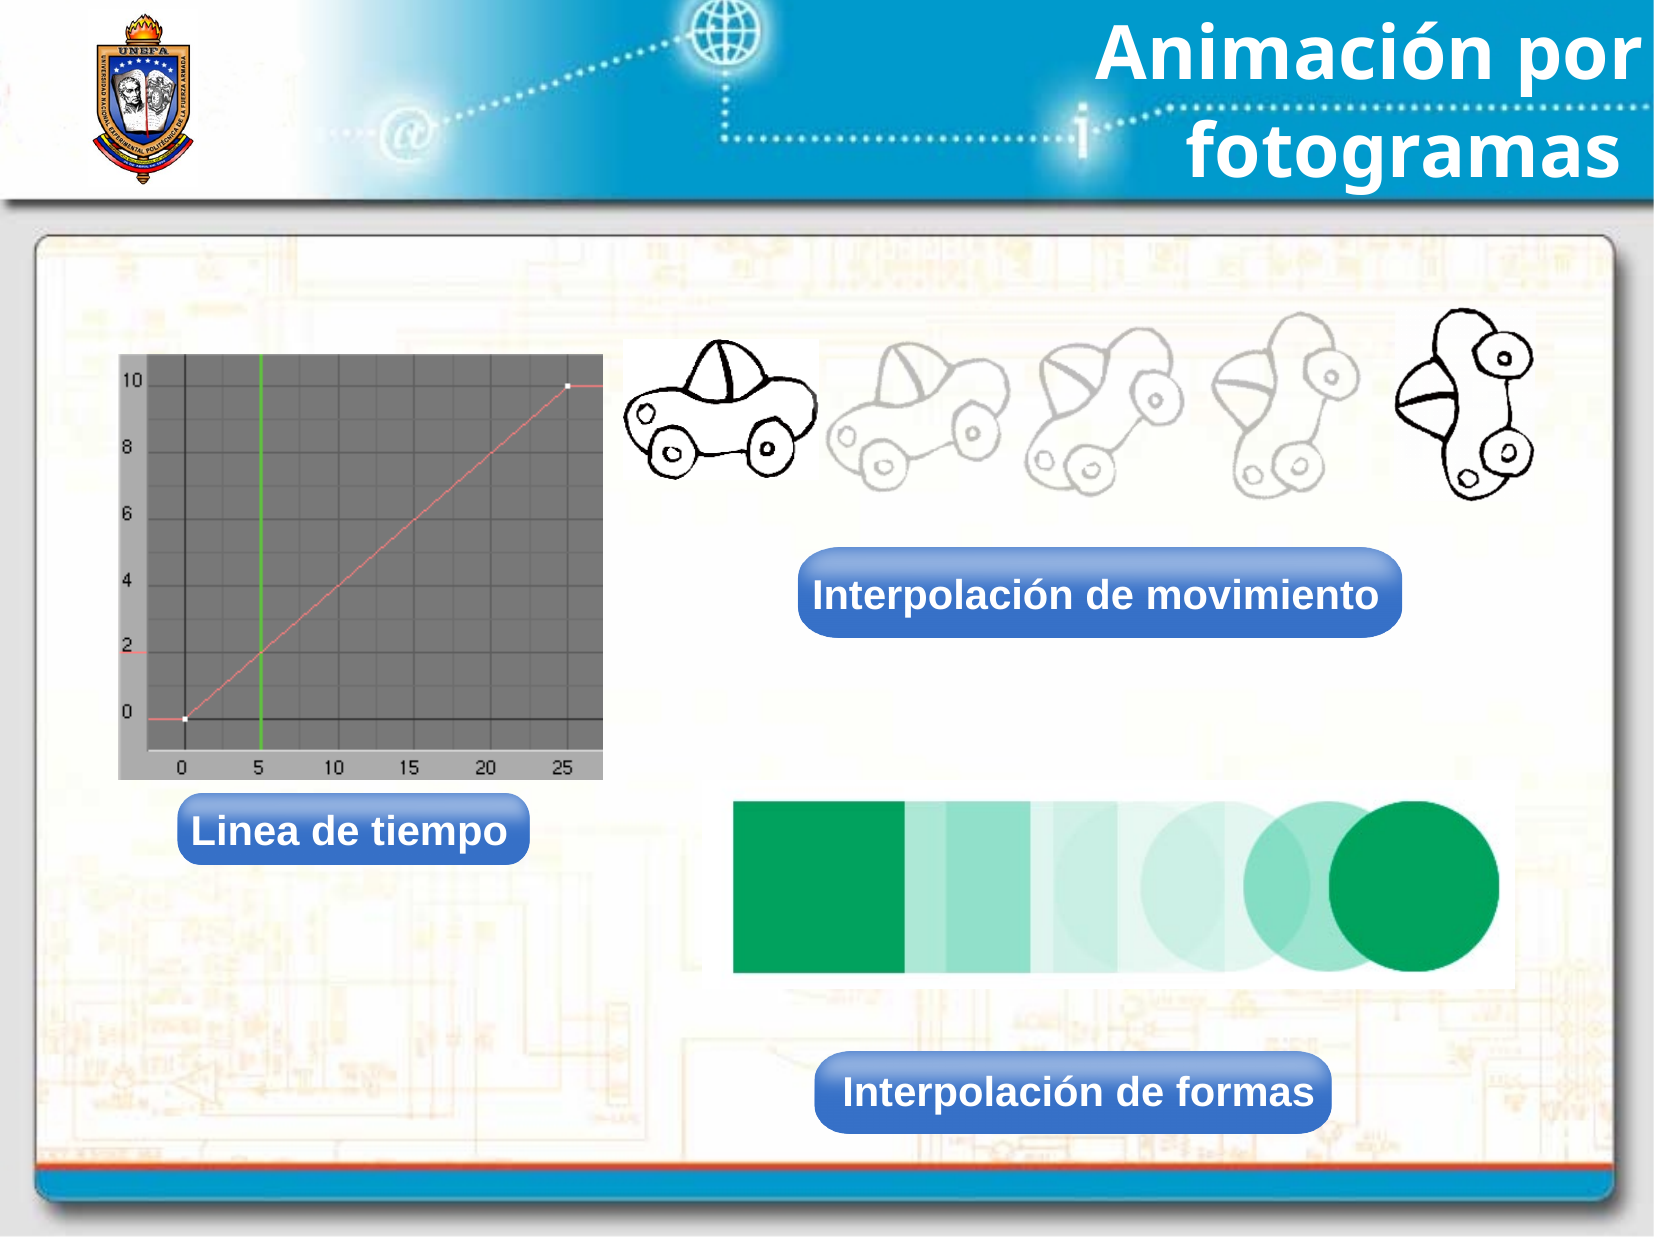

# Animación por fotogramas
Interpolación de movimiento
Linea de tiempo
Interpolación de formas